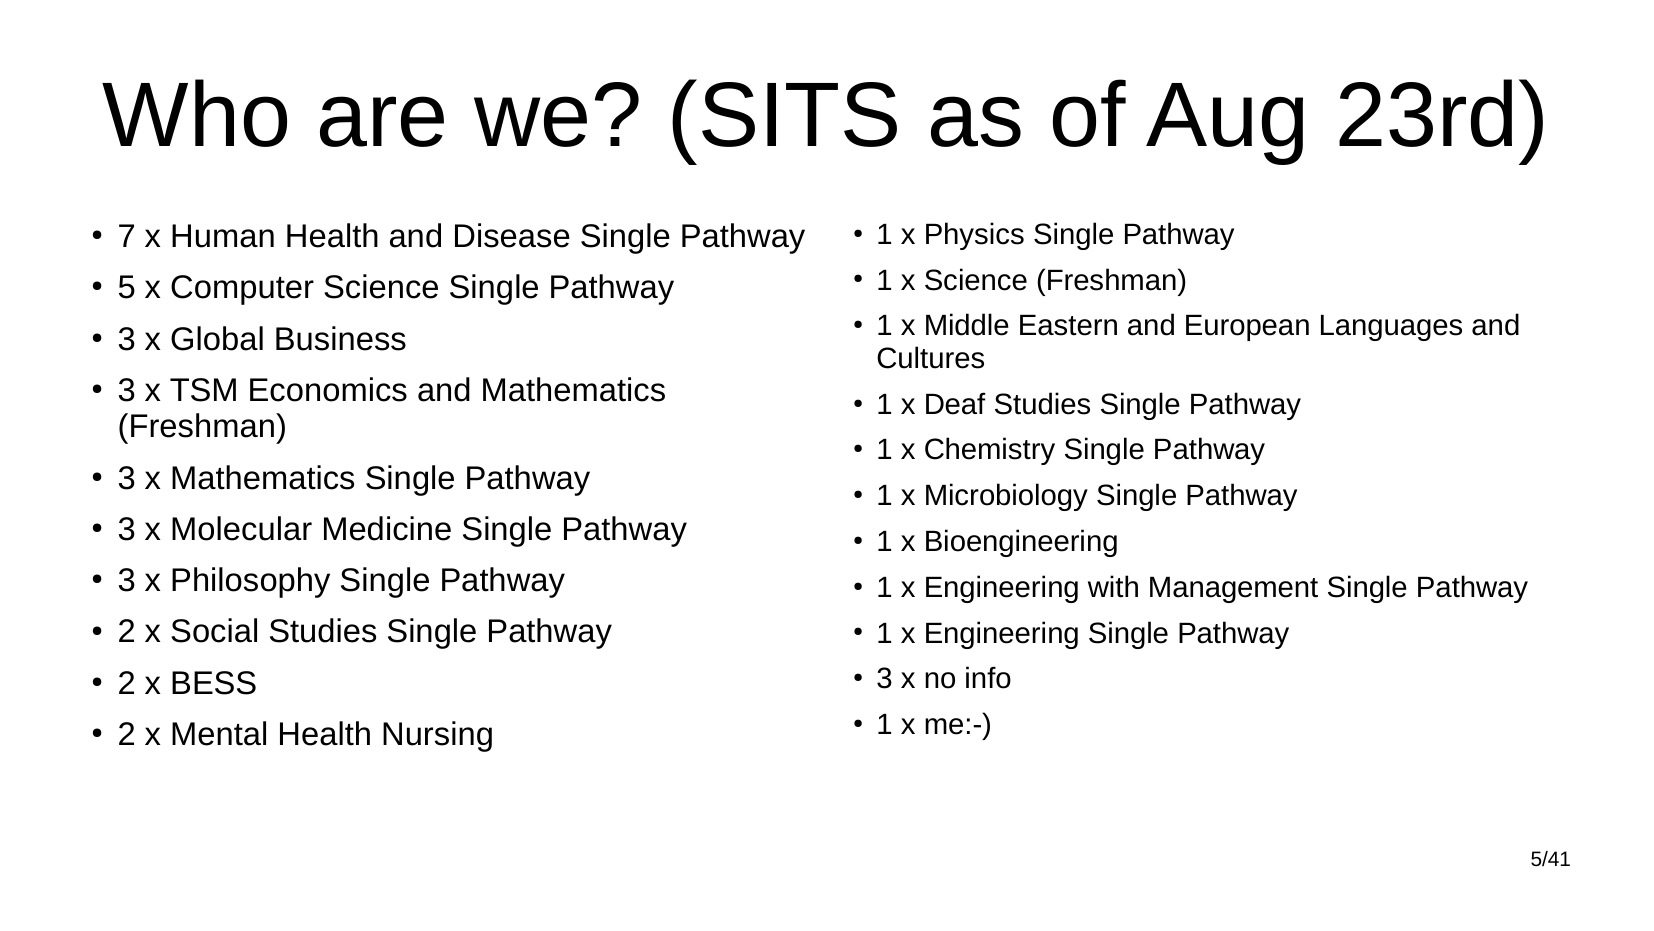

# Who are we? (SITS as of Aug 23rd)
7 x Human Health and Disease Single Pathway
5 x Computer Science Single Pathway
3 x Global Business
3 x TSM Economics and Mathematics (Freshman)
3 x Mathematics Single Pathway
3 x Molecular Medicine Single Pathway
3 x Philosophy Single Pathway
2 x Social Studies Single Pathway
2 x BESS
2 x Mental Health Nursing
1 x Physics Single Pathway
1 x Science (Freshman)
1 x Middle Eastern and European Languages and Cultures
1 x Deaf Studies Single Pathway
1 x Chemistry Single Pathway
1 x Microbiology Single Pathway
1 x Bioengineering
1 x Engineering with Management Single Pathway
1 x Engineering Single Pathway
3 x no info
1 x me:-)
5